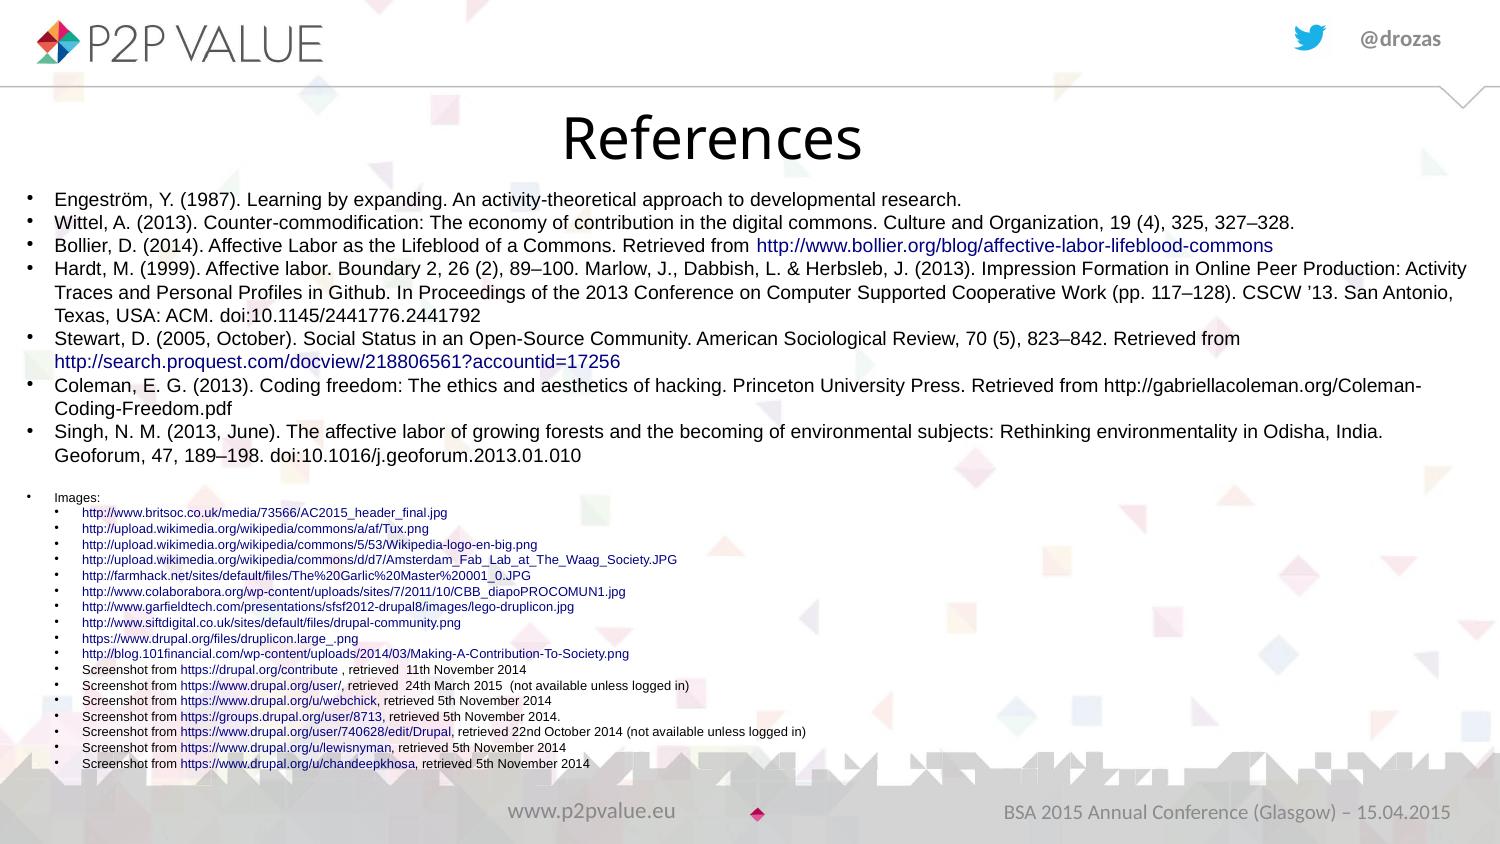

@drozas
# References
Engeström, Y. (1987). Learning by expanding. An activity-theoretical approach to developmental research.
Wittel, A. (2013). Counter-commodification: The economy of contribution in the digital commons. Culture and Organization, 19 (4), 325, 327–328.
Bollier, D. (2014). Affective Labor as the Lifeblood of a Commons. Retrieved from http://www.bollier.org/blog/affective-labor-lifeblood-commons
Hardt, M. (1999). Affective labor. Boundary 2, 26 (2), 89–100. Marlow, J., Dabbish, L. & Herbsleb, J. (2013). Impression Formation in Online Peer Production: Activity Traces and Personal Profiles in Github. In Proceedings of the 2013 Conference on Computer Supported Cooperative Work (pp. 117–128). CSCW ’13. San Antonio, Texas, USA: ACM. doi:10.1145/2441776.2441792
Stewart, D. (2005, October). Social Status in an Open-Source Community. American Sociological Review, 70 (5), 823–842. Retrieved from http://search.proquest.com/docview/218806561?accountid=17256
Coleman, E. G. (2013). Coding freedom: The ethics and aesthetics of hacking. Princeton University Press. Retrieved from http://gabriellacoleman.org/Coleman- Coding-Freedom.pdf
Singh, N. M. (2013, June). The affective labor of growing forests and the becoming of environmental subjects: Rethinking environmentality in Odisha, India. Geoforum, 47, 189–198. doi:10.1016/j.geoforum.2013.01.010
Images:
http://www.britsoc.co.uk/media/73566/AC2015_header_final.jpg
http://upload.wikimedia.org/wikipedia/commons/a/af/Tux.png
http://upload.wikimedia.org/wikipedia/commons/5/53/Wikipedia-logo-en-big.png
http://upload.wikimedia.org/wikipedia/commons/d/d7/Amsterdam_Fab_Lab_at_The_Waag_Society.JPG
http://farmhack.net/sites/default/files/The%20Garlic%20Master%20001_0.JPG
http://www.colaborabora.org/wp-content/uploads/sites/7/2011/10/CBB_diapoPROCOMUN1.jpg
http://www.garfieldtech.com/presentations/sfsf2012-drupal8/images/lego-druplicon.jpg
http://www.siftdigital.co.uk/sites/default/files/drupal-community.png
https://www.drupal.org/files/druplicon.large_.png
http://blog.101financial.com/wp-content/uploads/2014/03/Making-A-Contribution-To-Society.png
Screenshot from https://drupal.org/contribute , retrieved 11th November 2014
Screenshot from https://www.drupal.org/user/, retrieved 24th March 2015 (not available unless logged in)
Screenshot from https://www.drupal.org/u/webchick, retrieved 5th November 2014
Screenshot from https://groups.drupal.org/user/8713, retrieved 5th November 2014.
Screenshot from https://www.drupal.org/user/740628/edit/Drupal, retrieved 22nd October 2014 (not available unless logged in)
Screenshot from https://www.drupal.org/u/lewisnyman, retrieved 5th November 2014
Screenshot from https://www.drupal.org/u/chandeepkhosa, retrieved 5th November 2014
BSA 2015 Annual Conference (Glasgow) – 15.04.2015
www.p2pvalue.eu